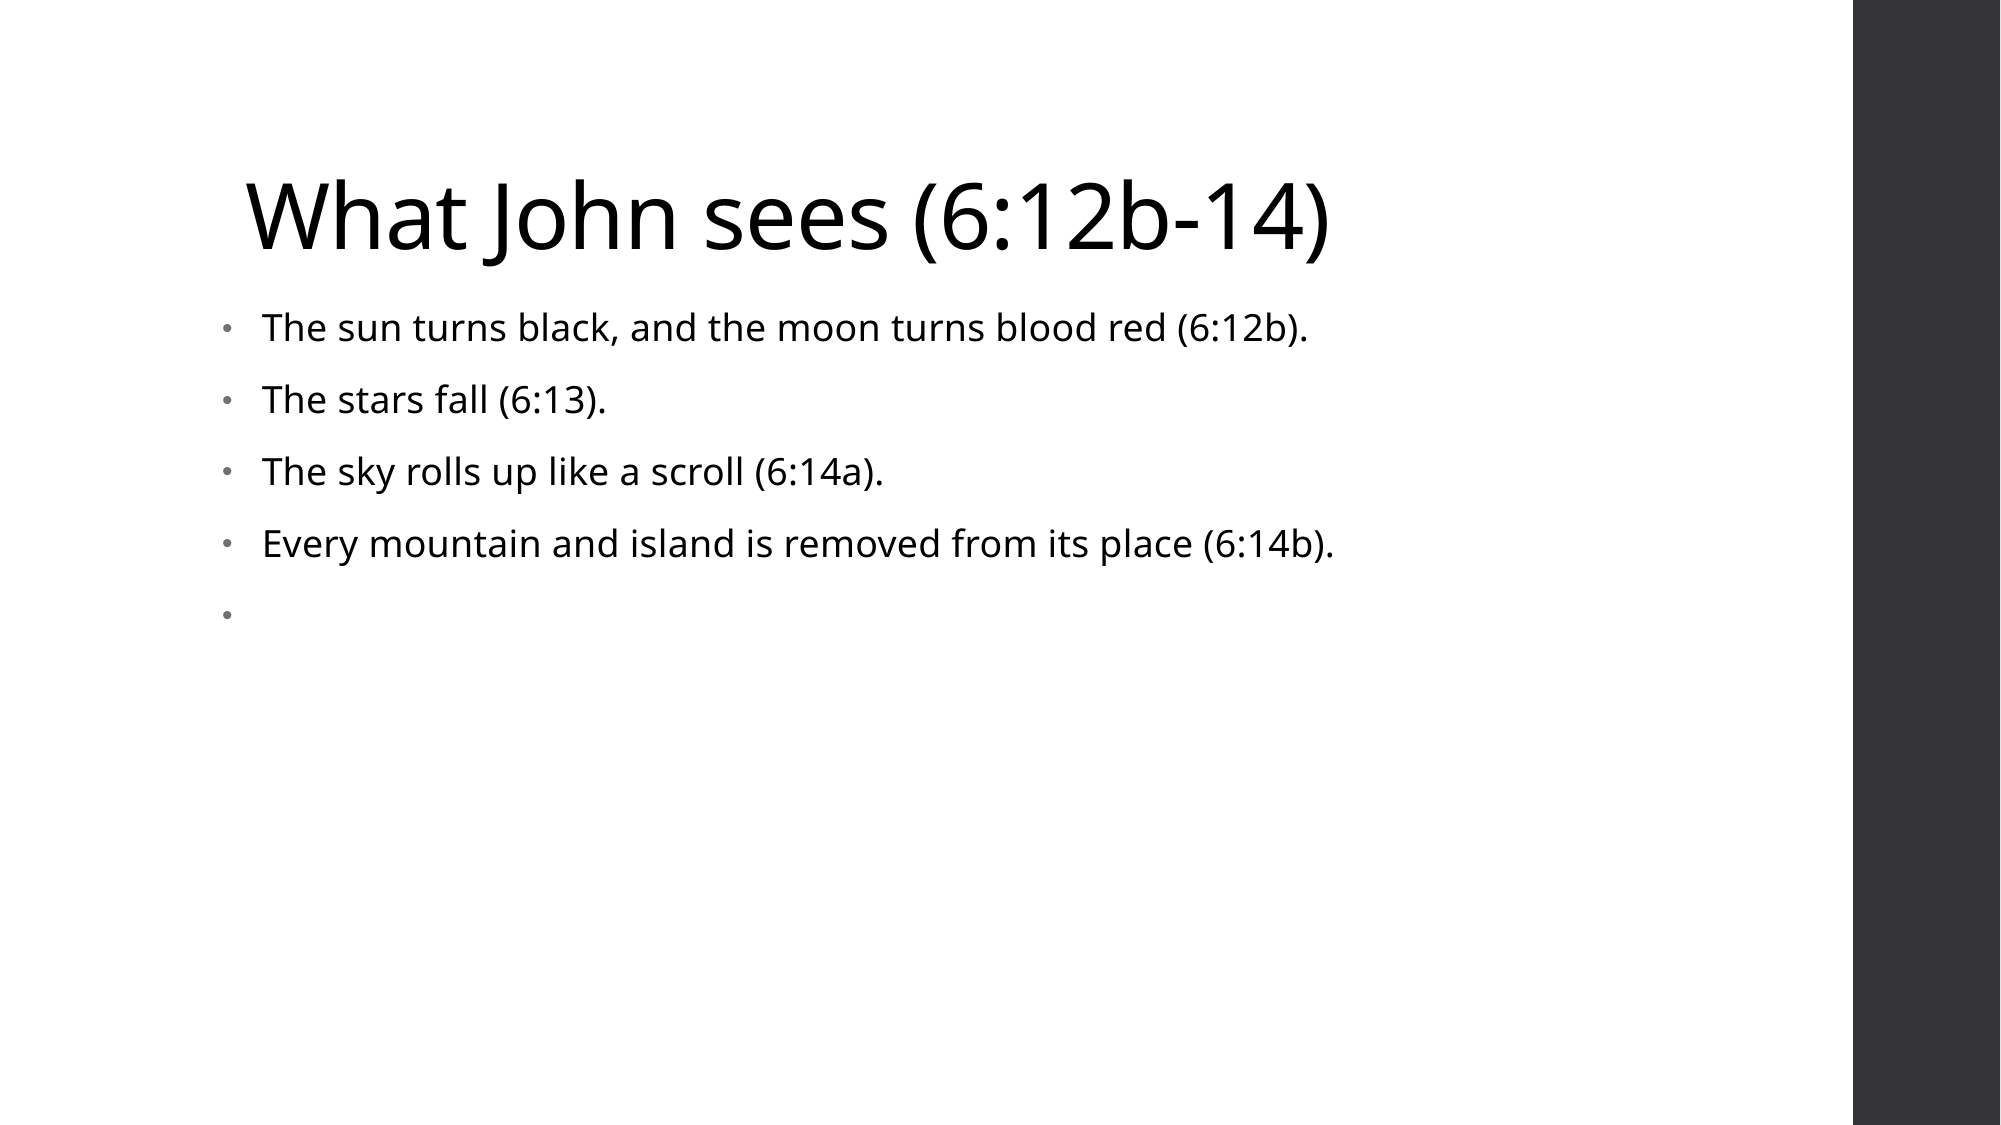

# What John sees (6:12b-14)
 The sun turns black, and the moon turns blood red (6:12b).
 The stars fall (6:13).
 The sky rolls up like a scroll (6:14a).
 Every mountain and island is removed from its place (6:14b).